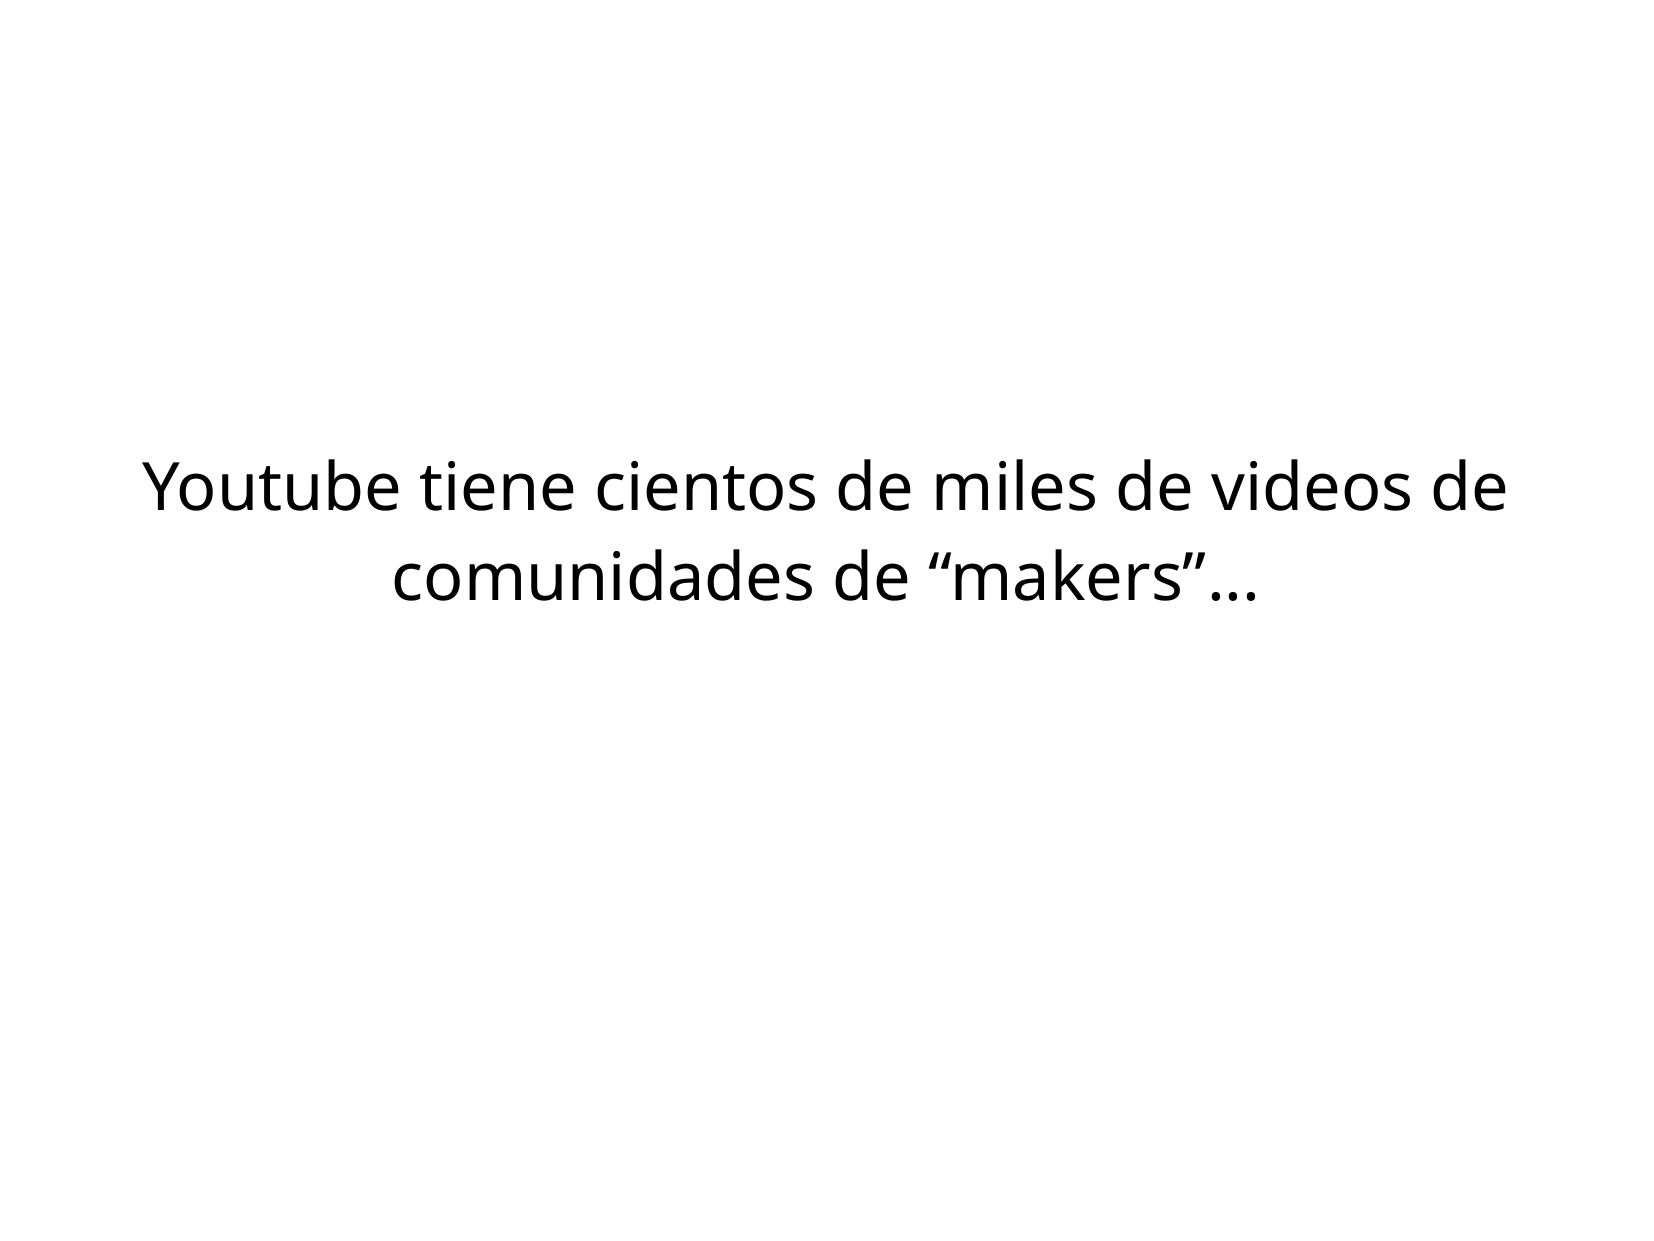

# Youtube tiene cientos de miles de videos de comunidades de “makers”...